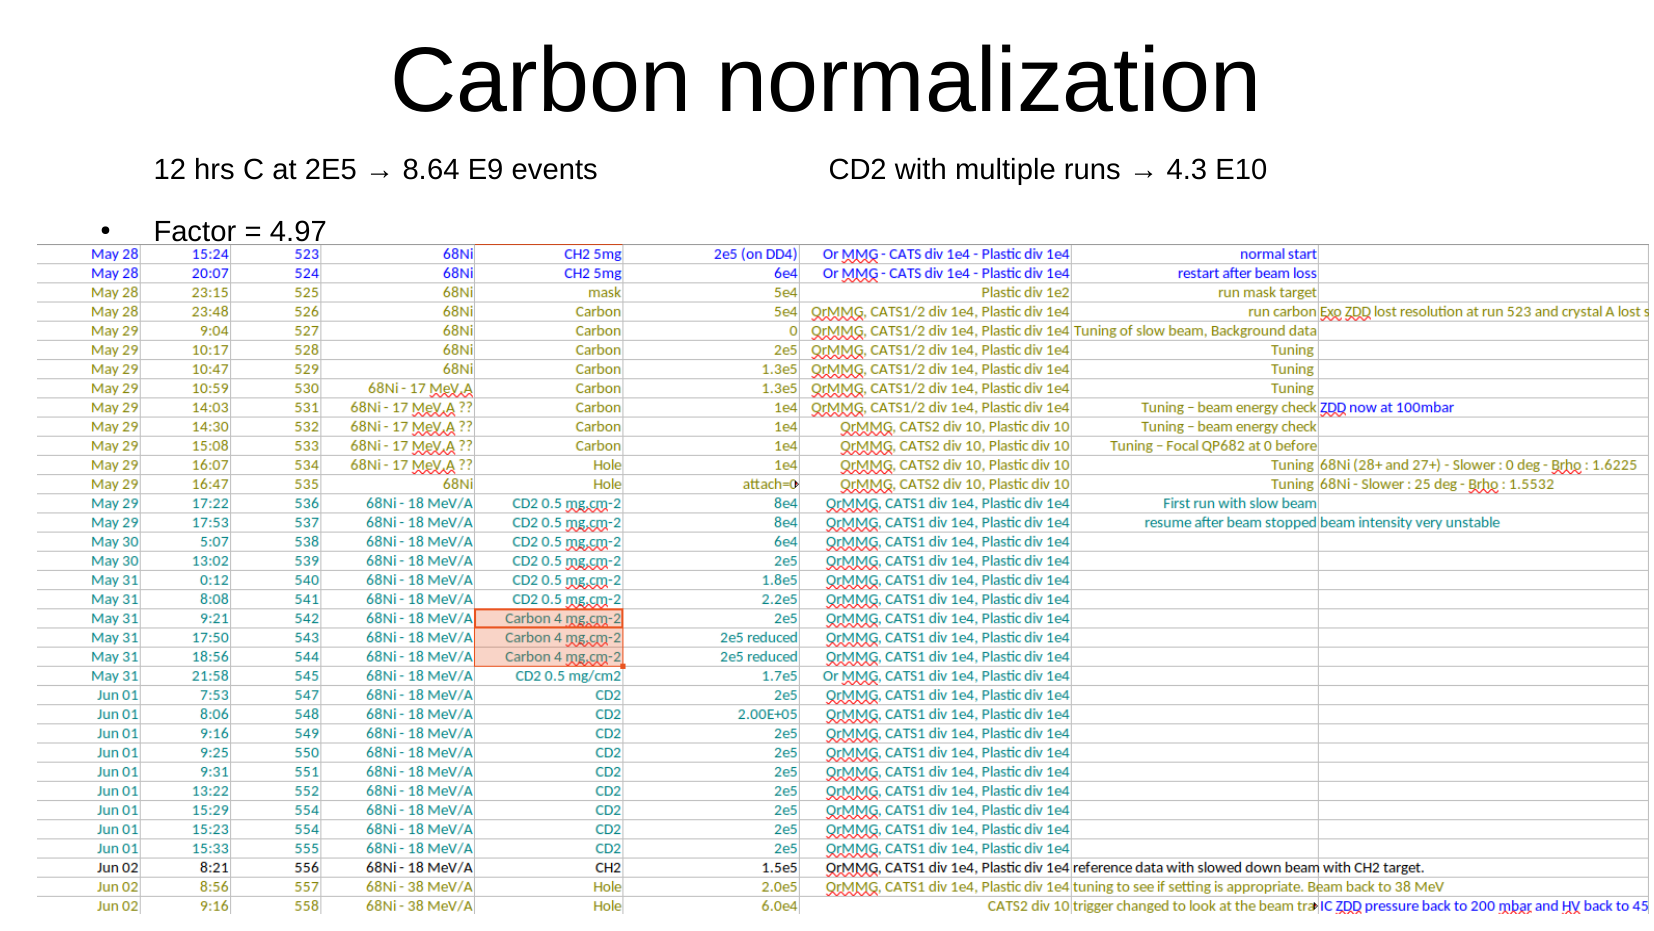

# Carbon normalization
12 hrs C at 2E5 → 8.64 E9 events				CD2 with multiple runs → 4.3 E10
Factor = 4.97